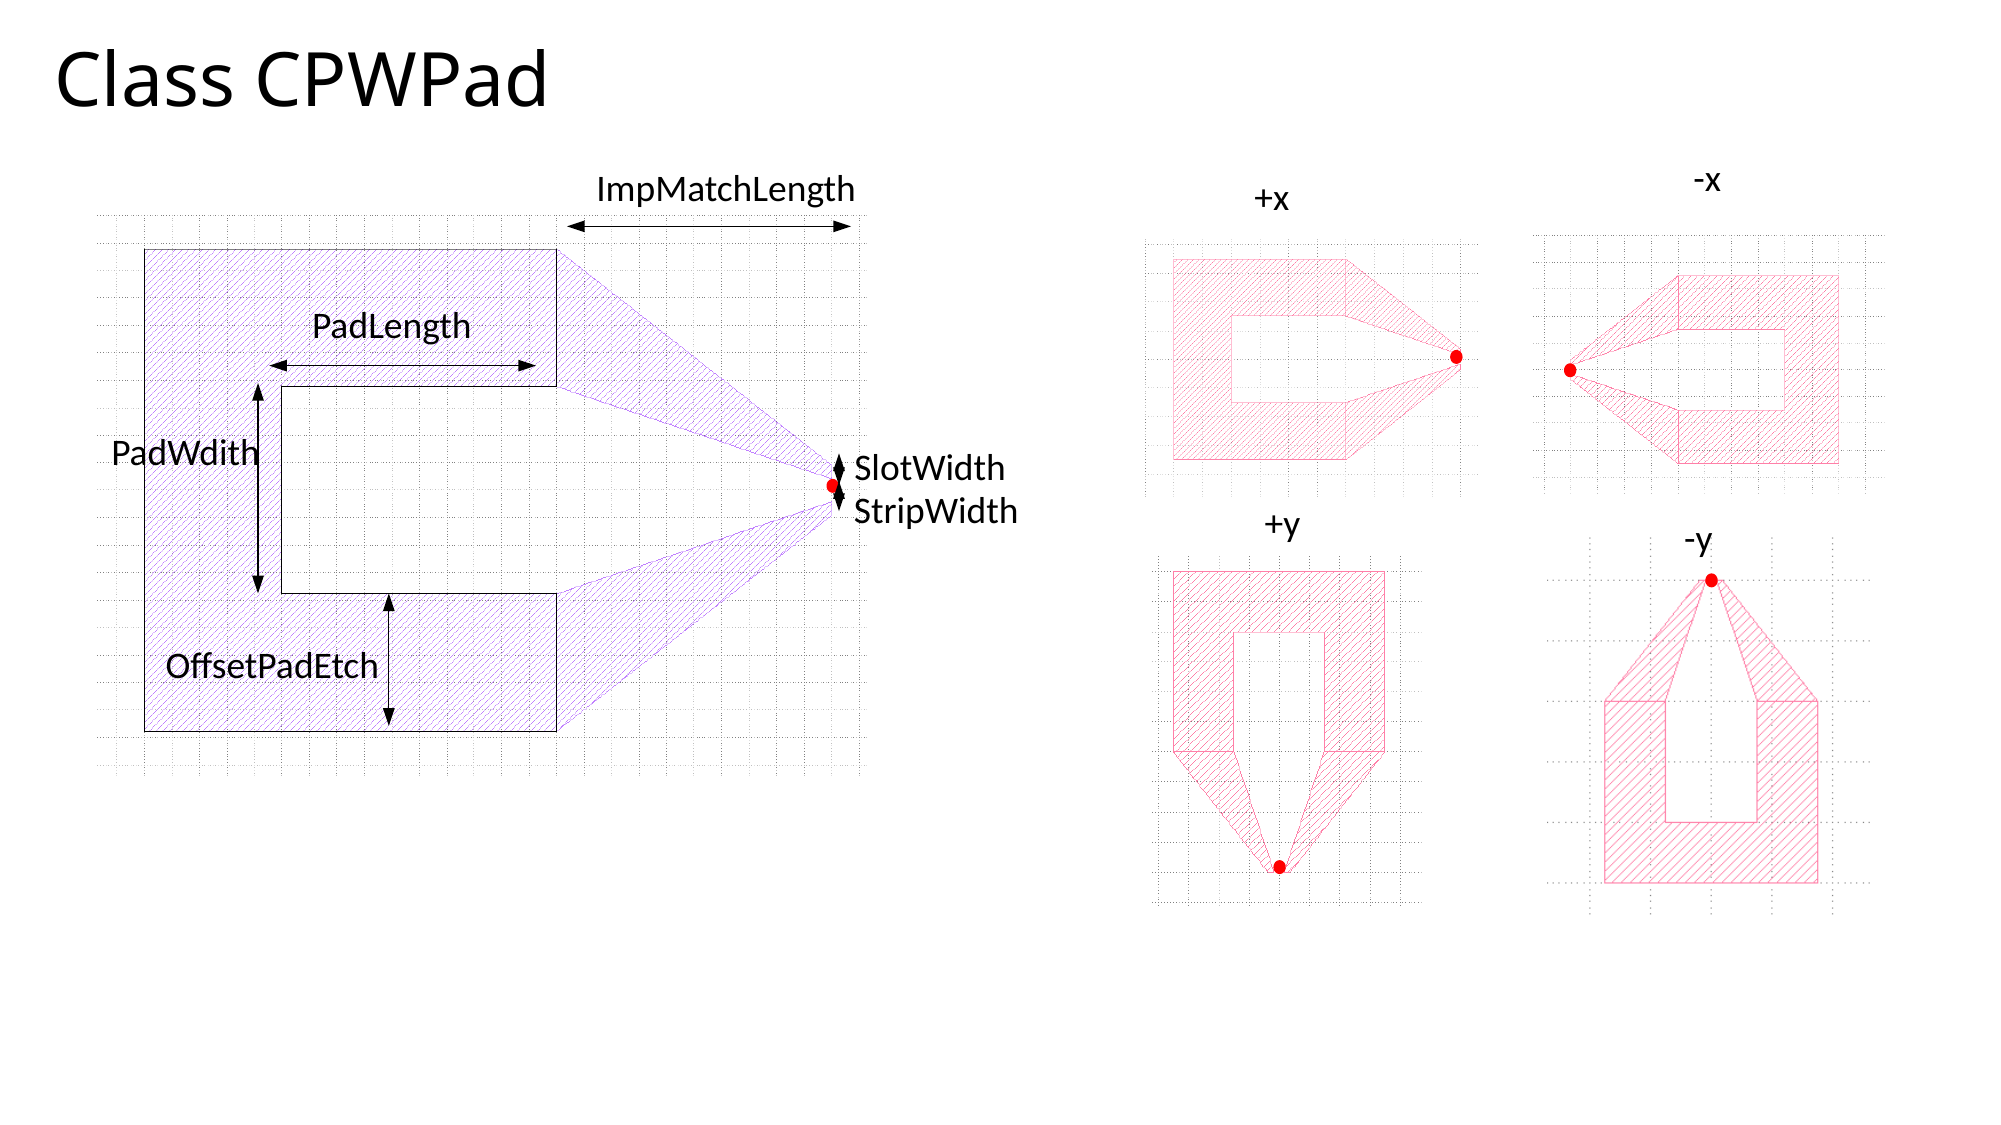

Class CPWPad
-x
ImpMatchLength
+x
PadLength
PadWdith
SlotWidth
StripWidth
+y
-y
OffsetPadEtch